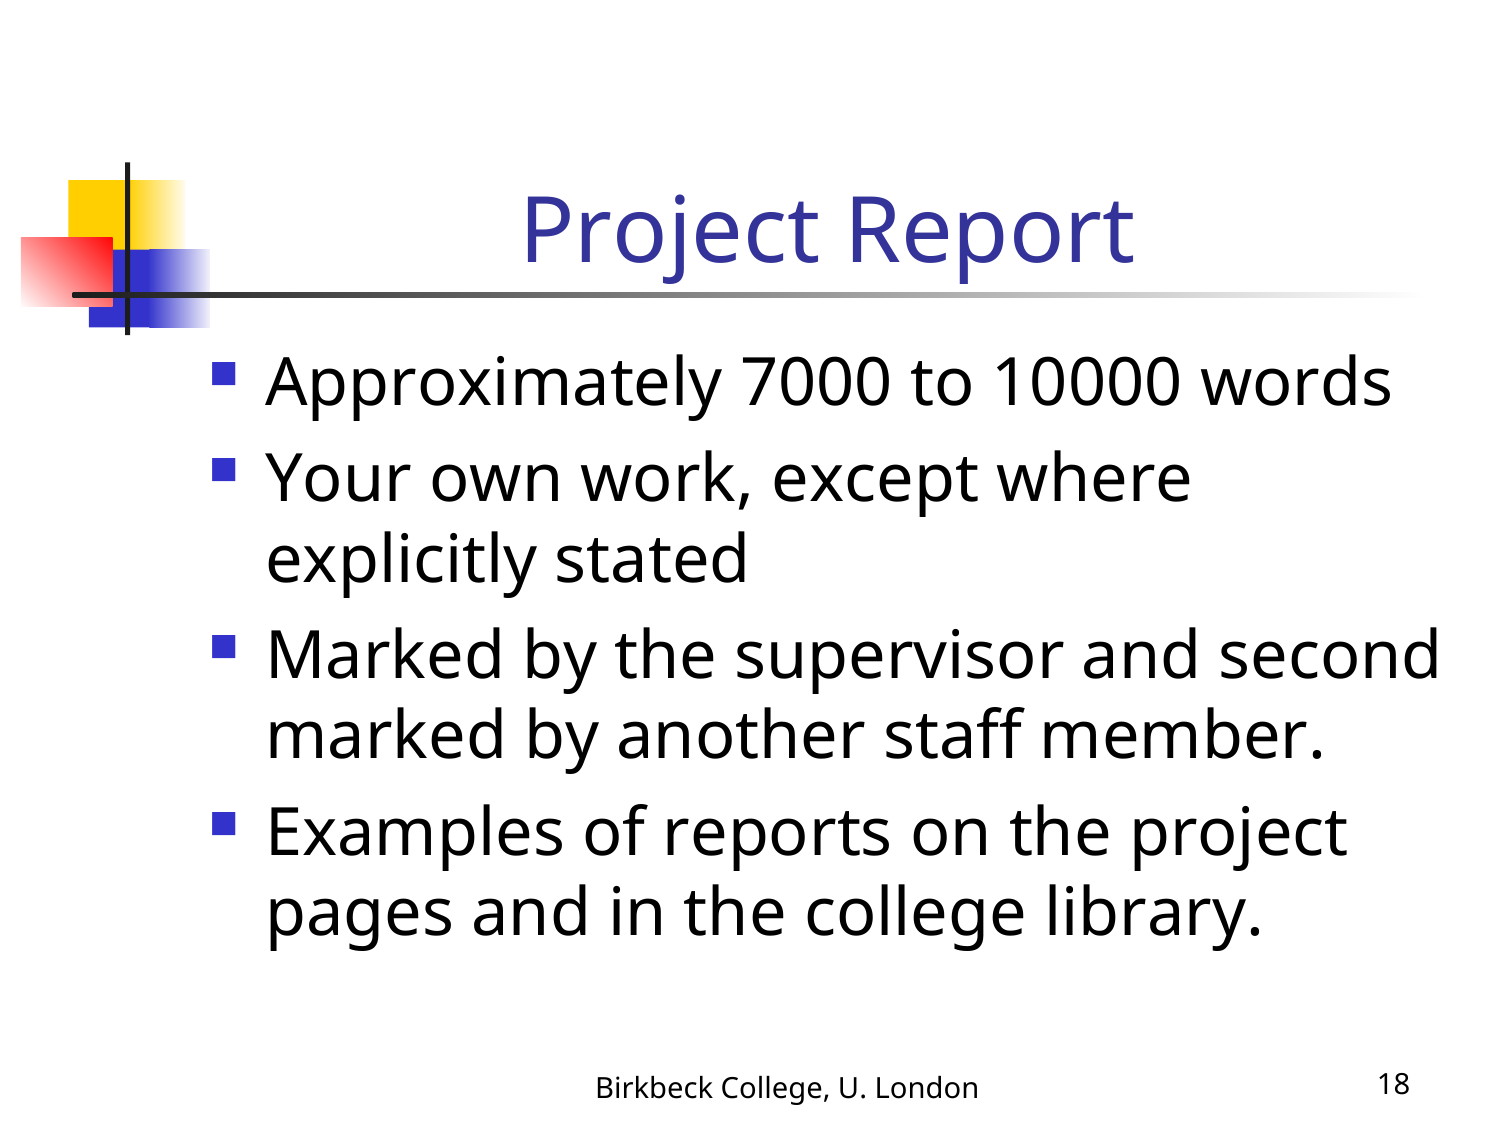

# Project Report
Approximately 7000 to 10000 words
Your own work, except where explicitly stated
Marked by the supervisor and second marked by another staff member.
Examples of reports on the project pages and in the college library.
Birkbeck College, U. London